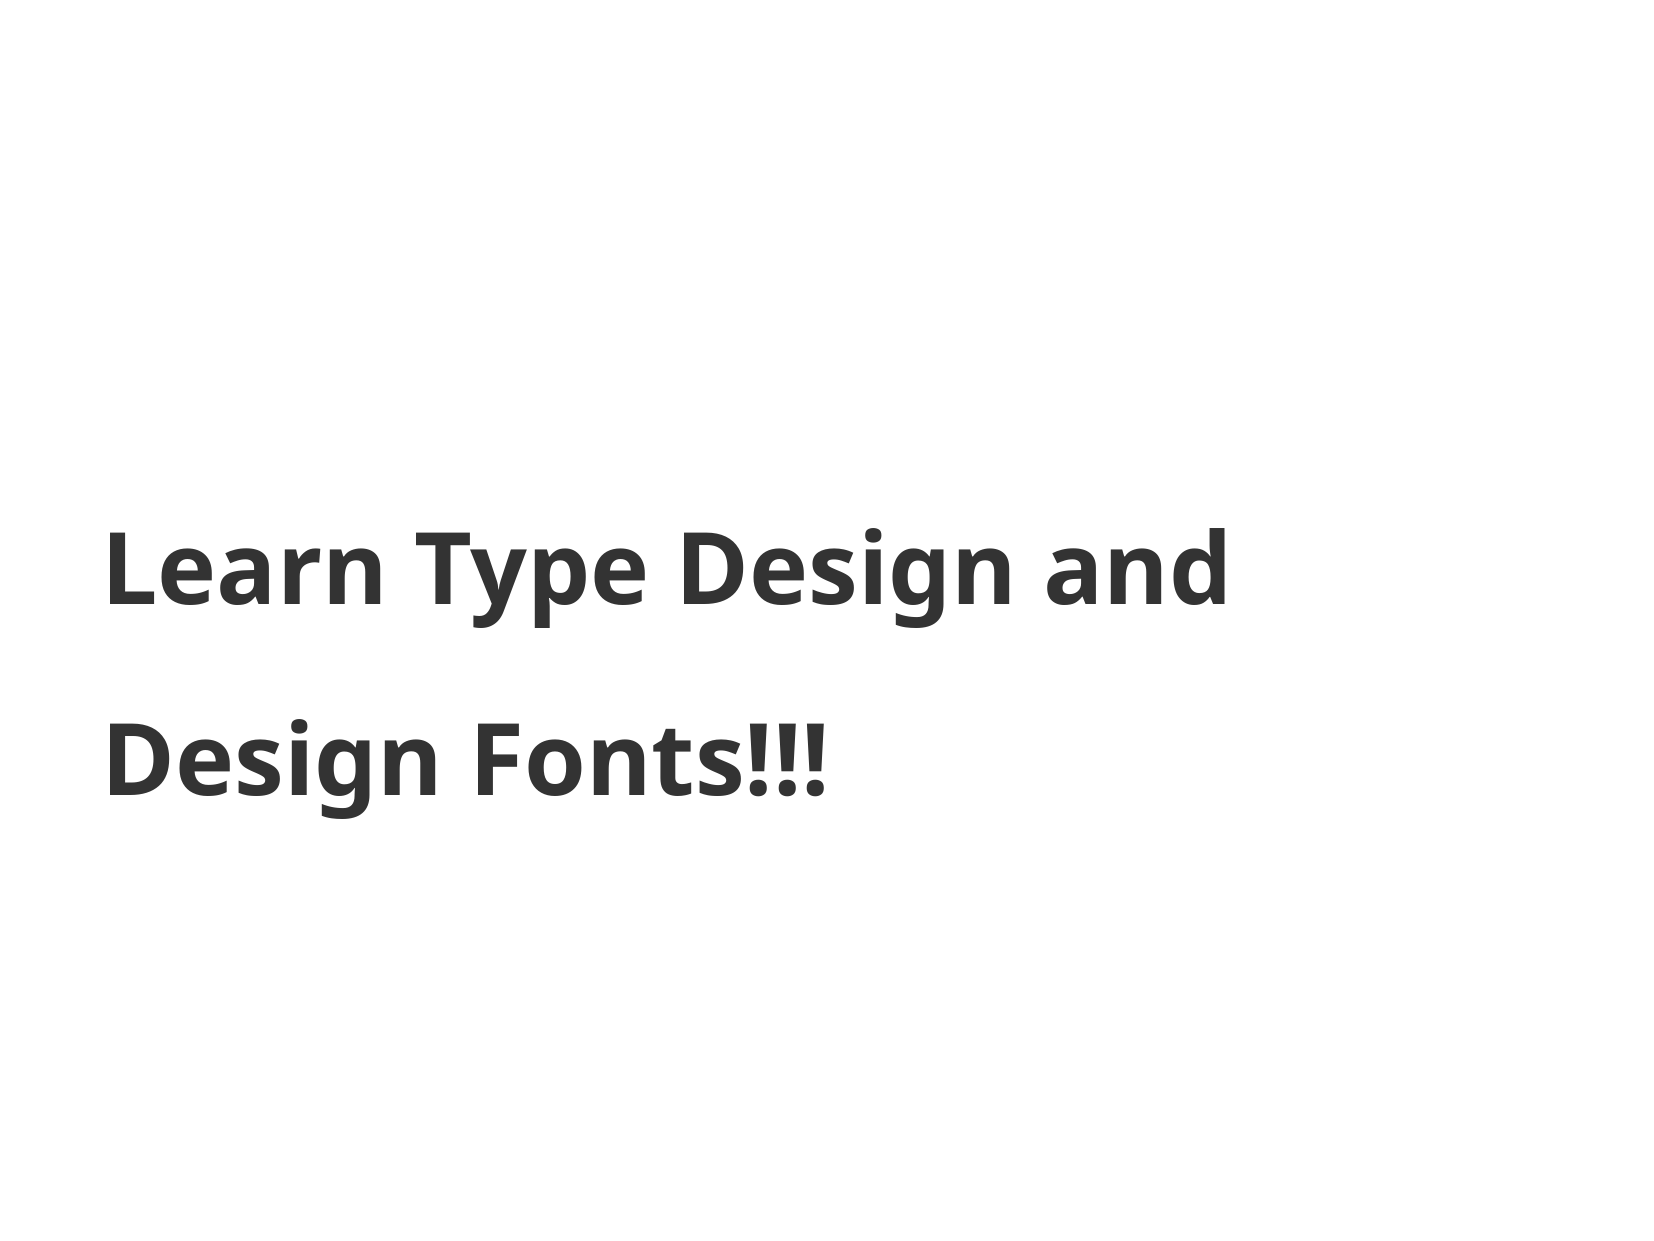

# Learn Type Design and Design Fonts!!!